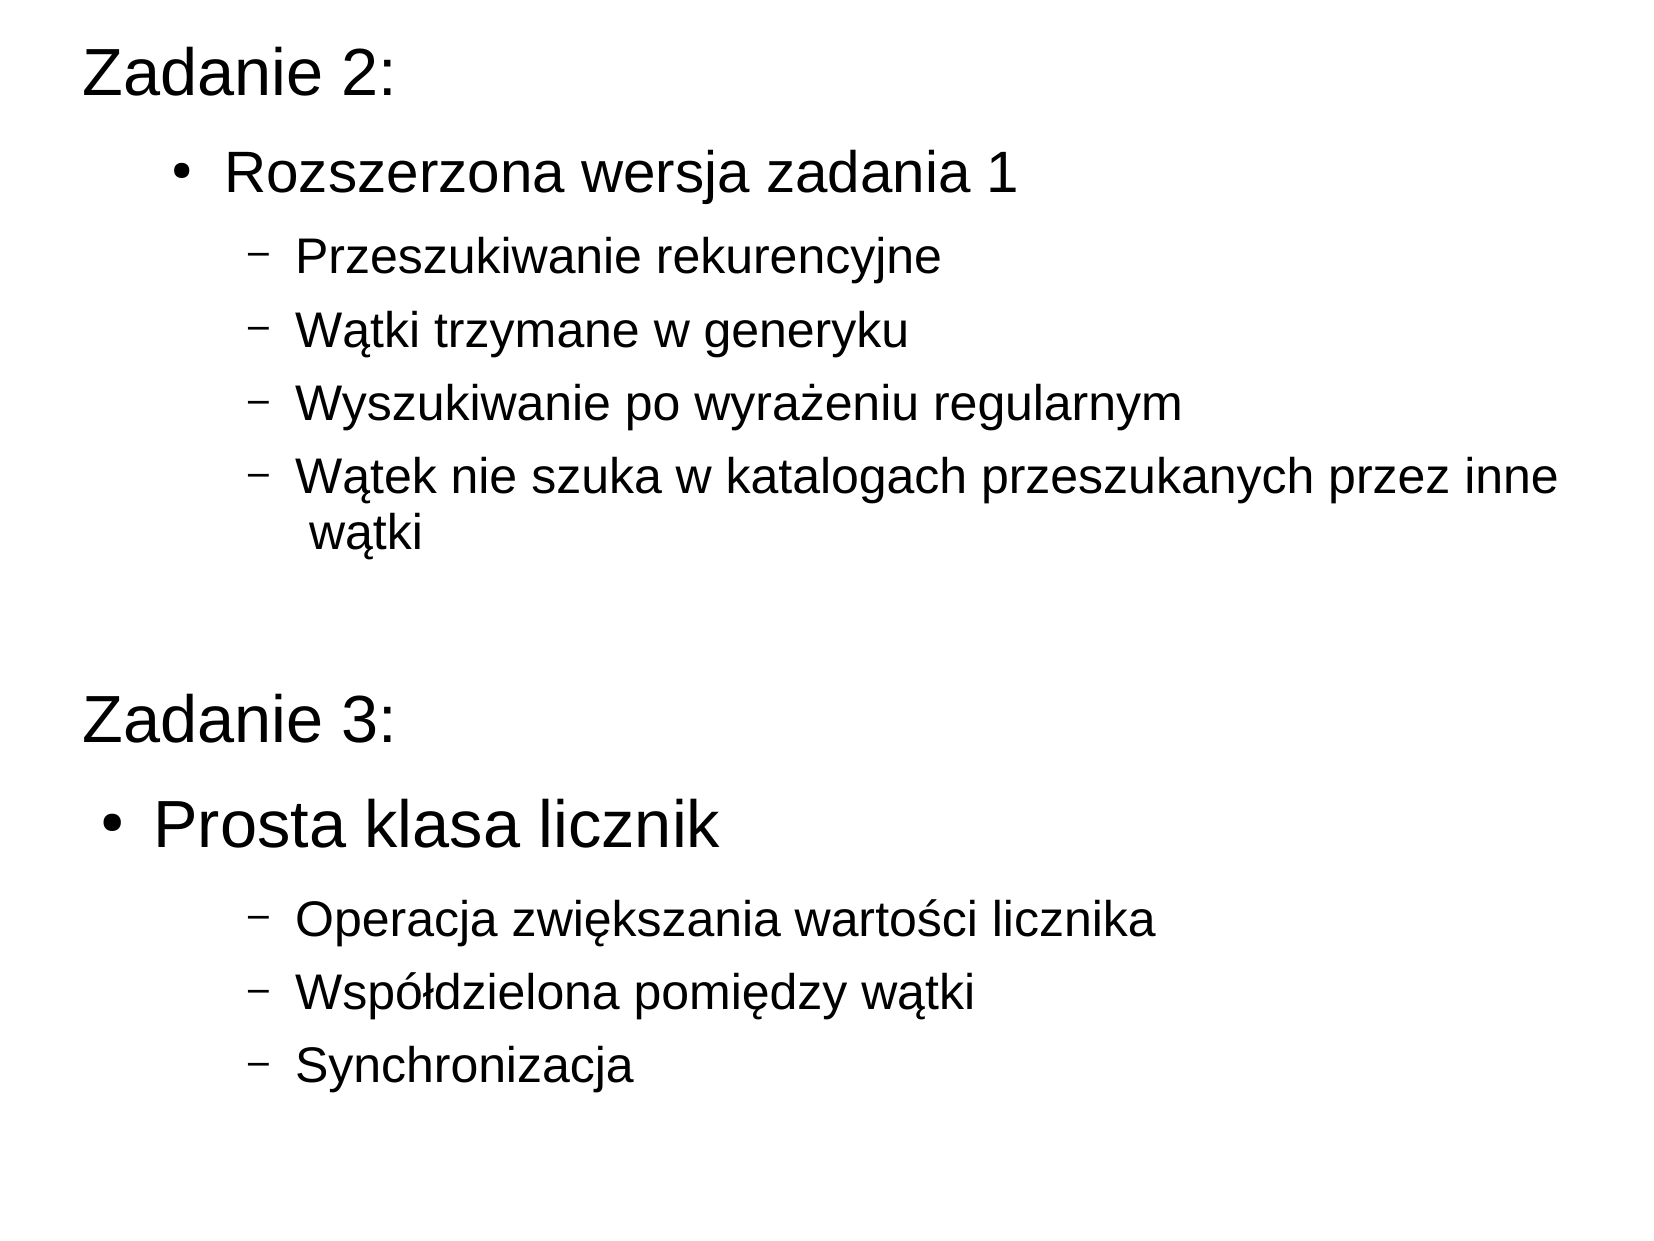

# Zadanie 2:
Rozszerzona wersja zadania 1
Przeszukiwanie rekurencyjne
Wątki trzymane w generyku
Wyszukiwanie po wyrażeniu regularnym
Wątek nie szuka w katalogach przeszukanych przez inne wątki
Zadanie 3:
Prosta klasa licznik
Operacja zwiększania wartości licznika
Współdzielona pomiędzy wątki
Synchronizacja